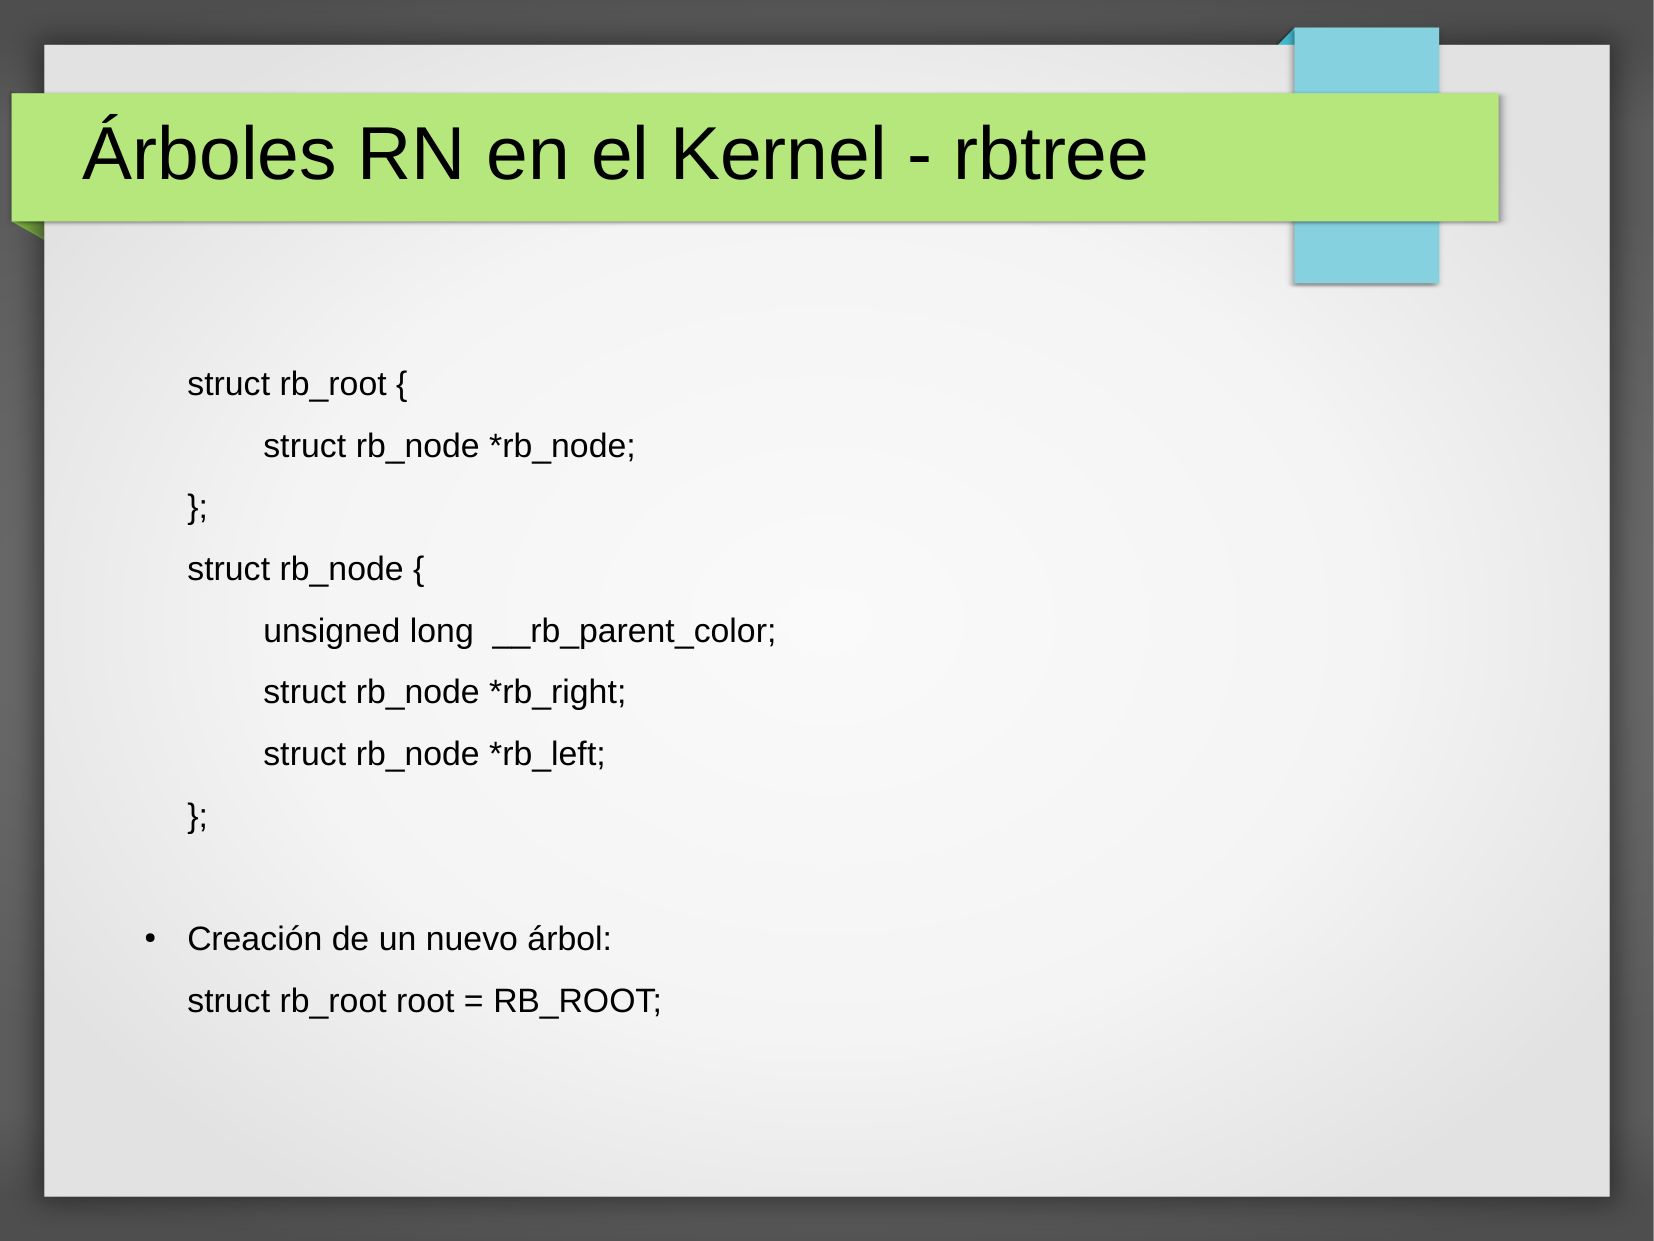

# Árboles RN en el Kernel - rbtree
struct rb_root {
 struct rb_node *rb_node;
};
struct rb_node {
 unsigned long __rb_parent_color;
 struct rb_node *rb_right;
 struct rb_node *rb_left;
};
Creación de un nuevo árbol:
struct rb_root root = RB_ROOT;